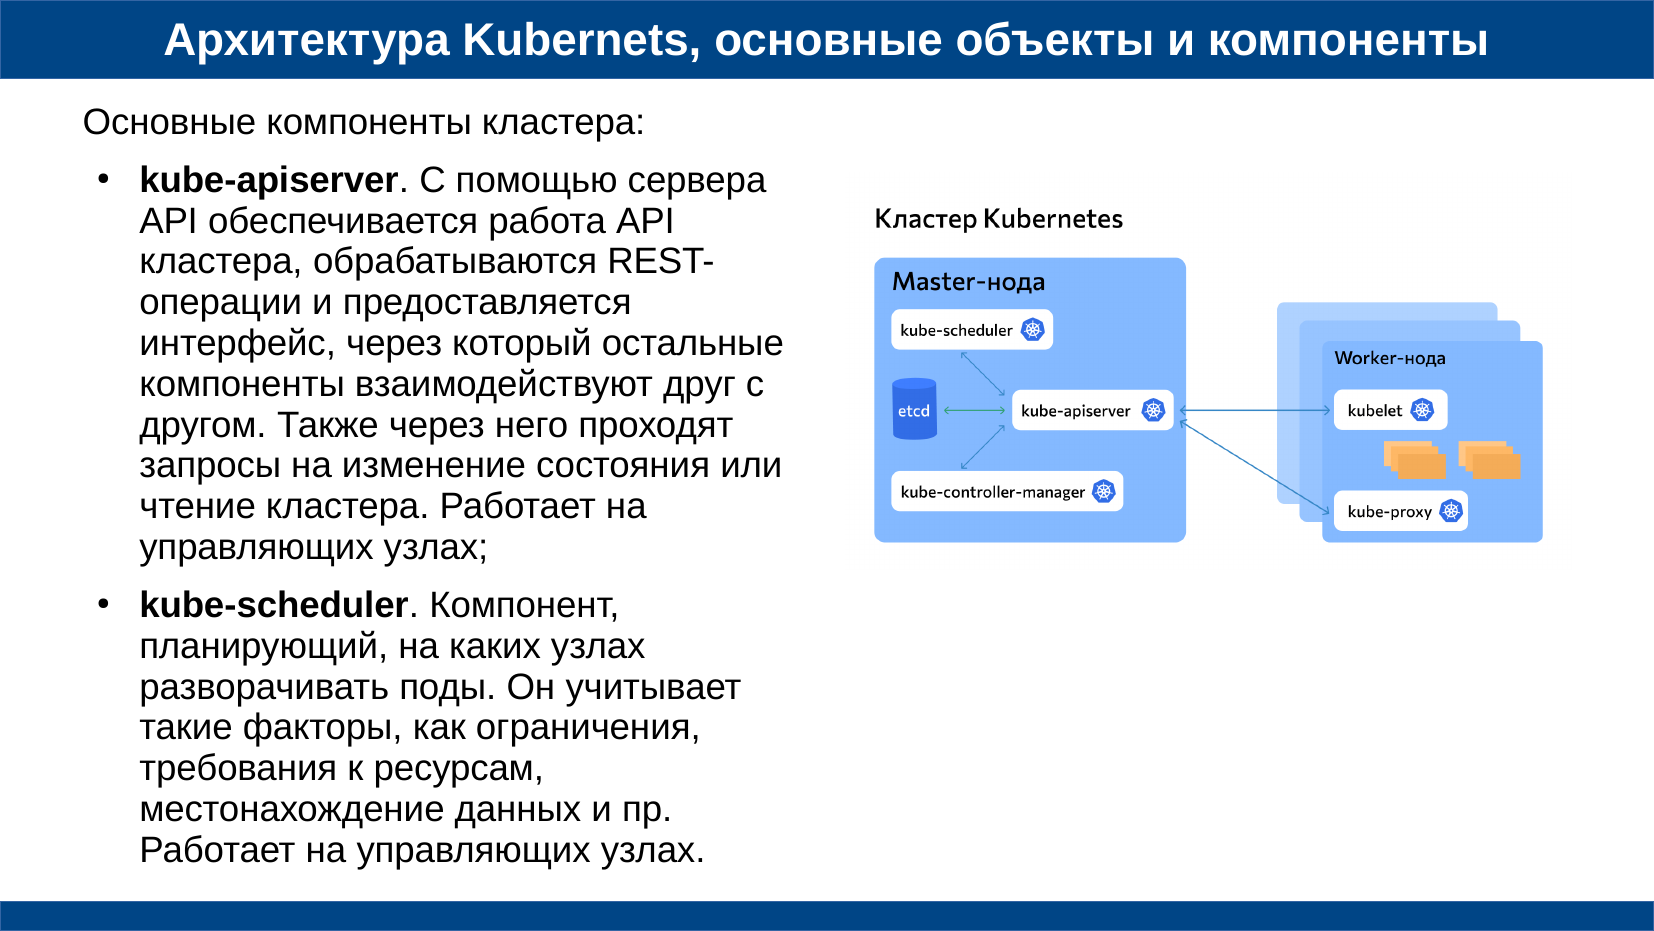

# Архитектура Kubernets, основные объекты и компоненты
Основные компоненты кластера:
kube-apiserver. С помощью сервера API обеспечивается работа API кластера, обрабатываются REST-операции и предоставляется интерфейс, через который остальные компоненты взаимодействуют друг с другом. Также через него проходят запросы на изменение состояния или чтение кластера. Работает на управляющих узлах;
kube-scheduler. Компонент, планирующий, на каких узлах разворачивать поды. Он учитывает такие факторы, как ограничения, требования к ресурсам, местонахождение данных и пр. Работает на управляющих узлах.